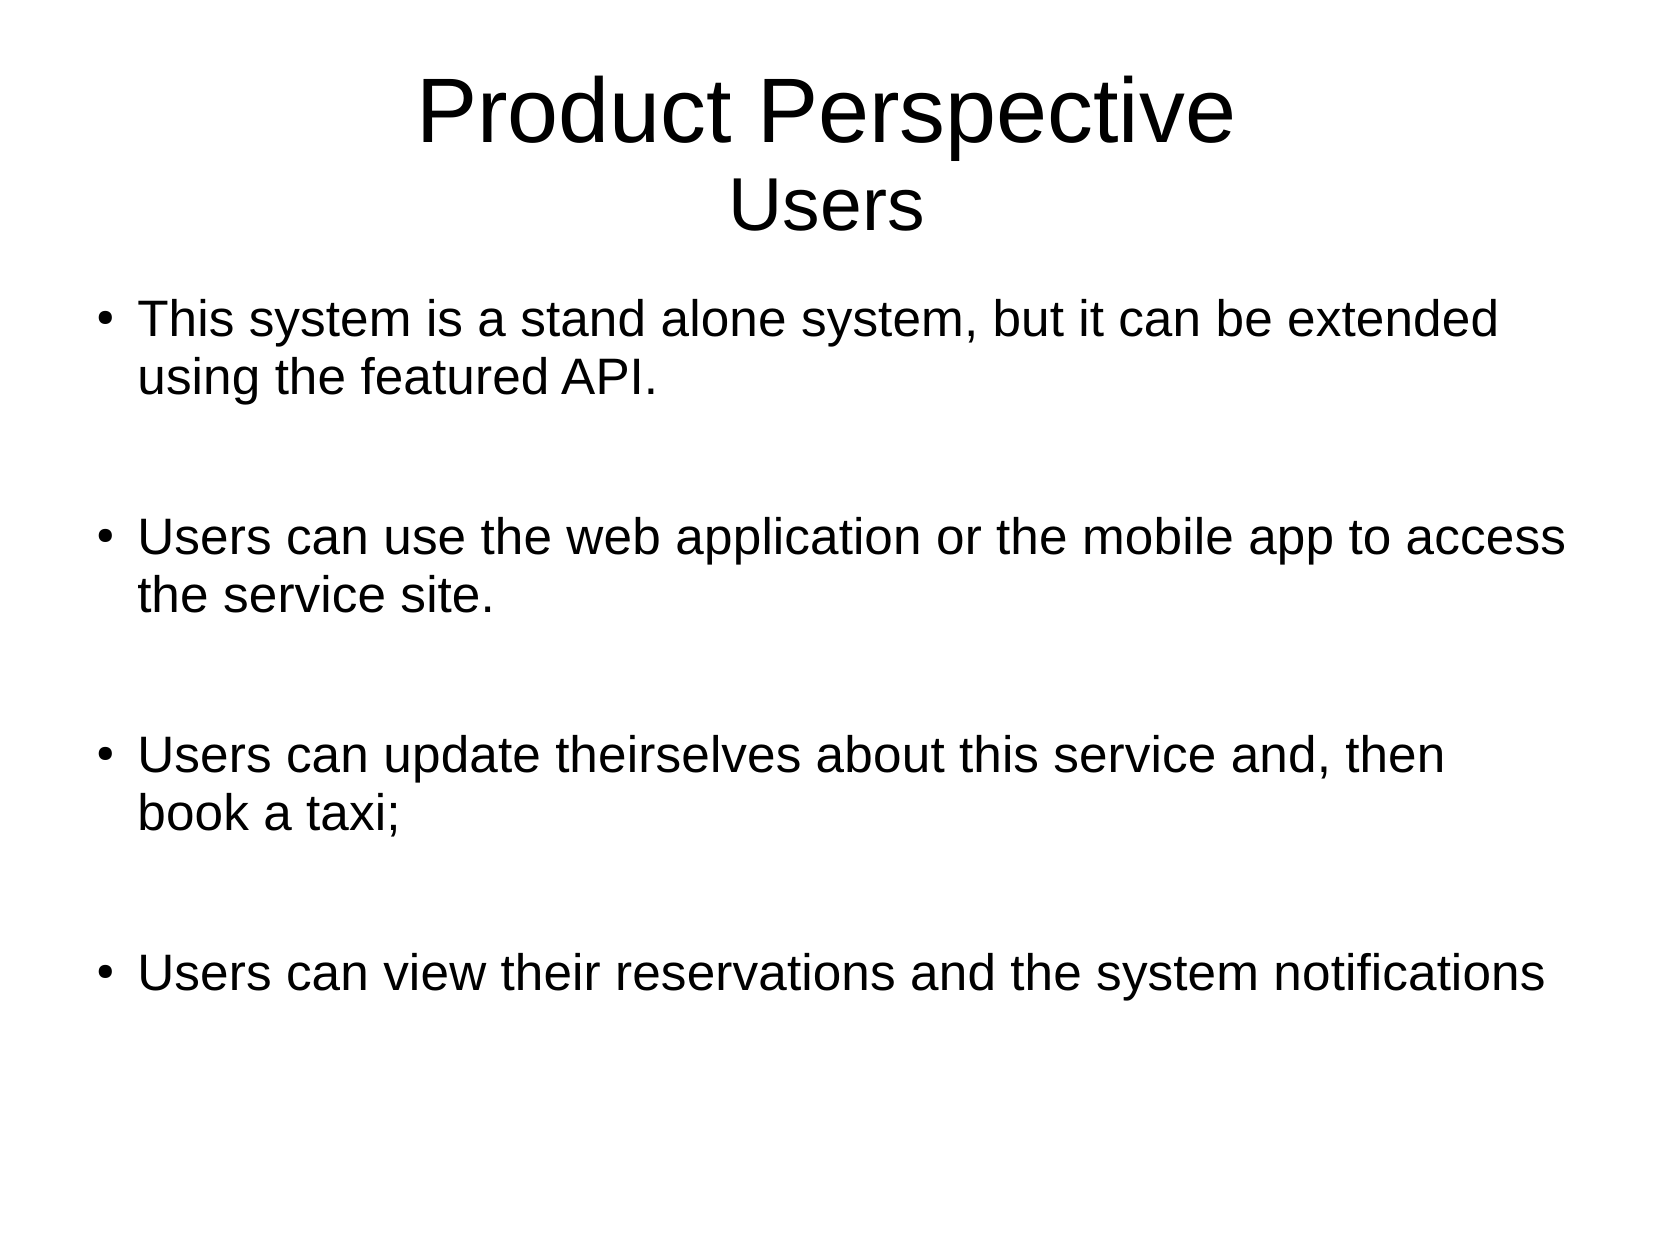

# Product Perspective Users
This system is a stand alone system, but it can be extended using the featured API.
Users can use the web application or the mobile app to access the service site.
Users can update theirselves about this service and, then book a taxi;
Users can view their reservations and the system notifications